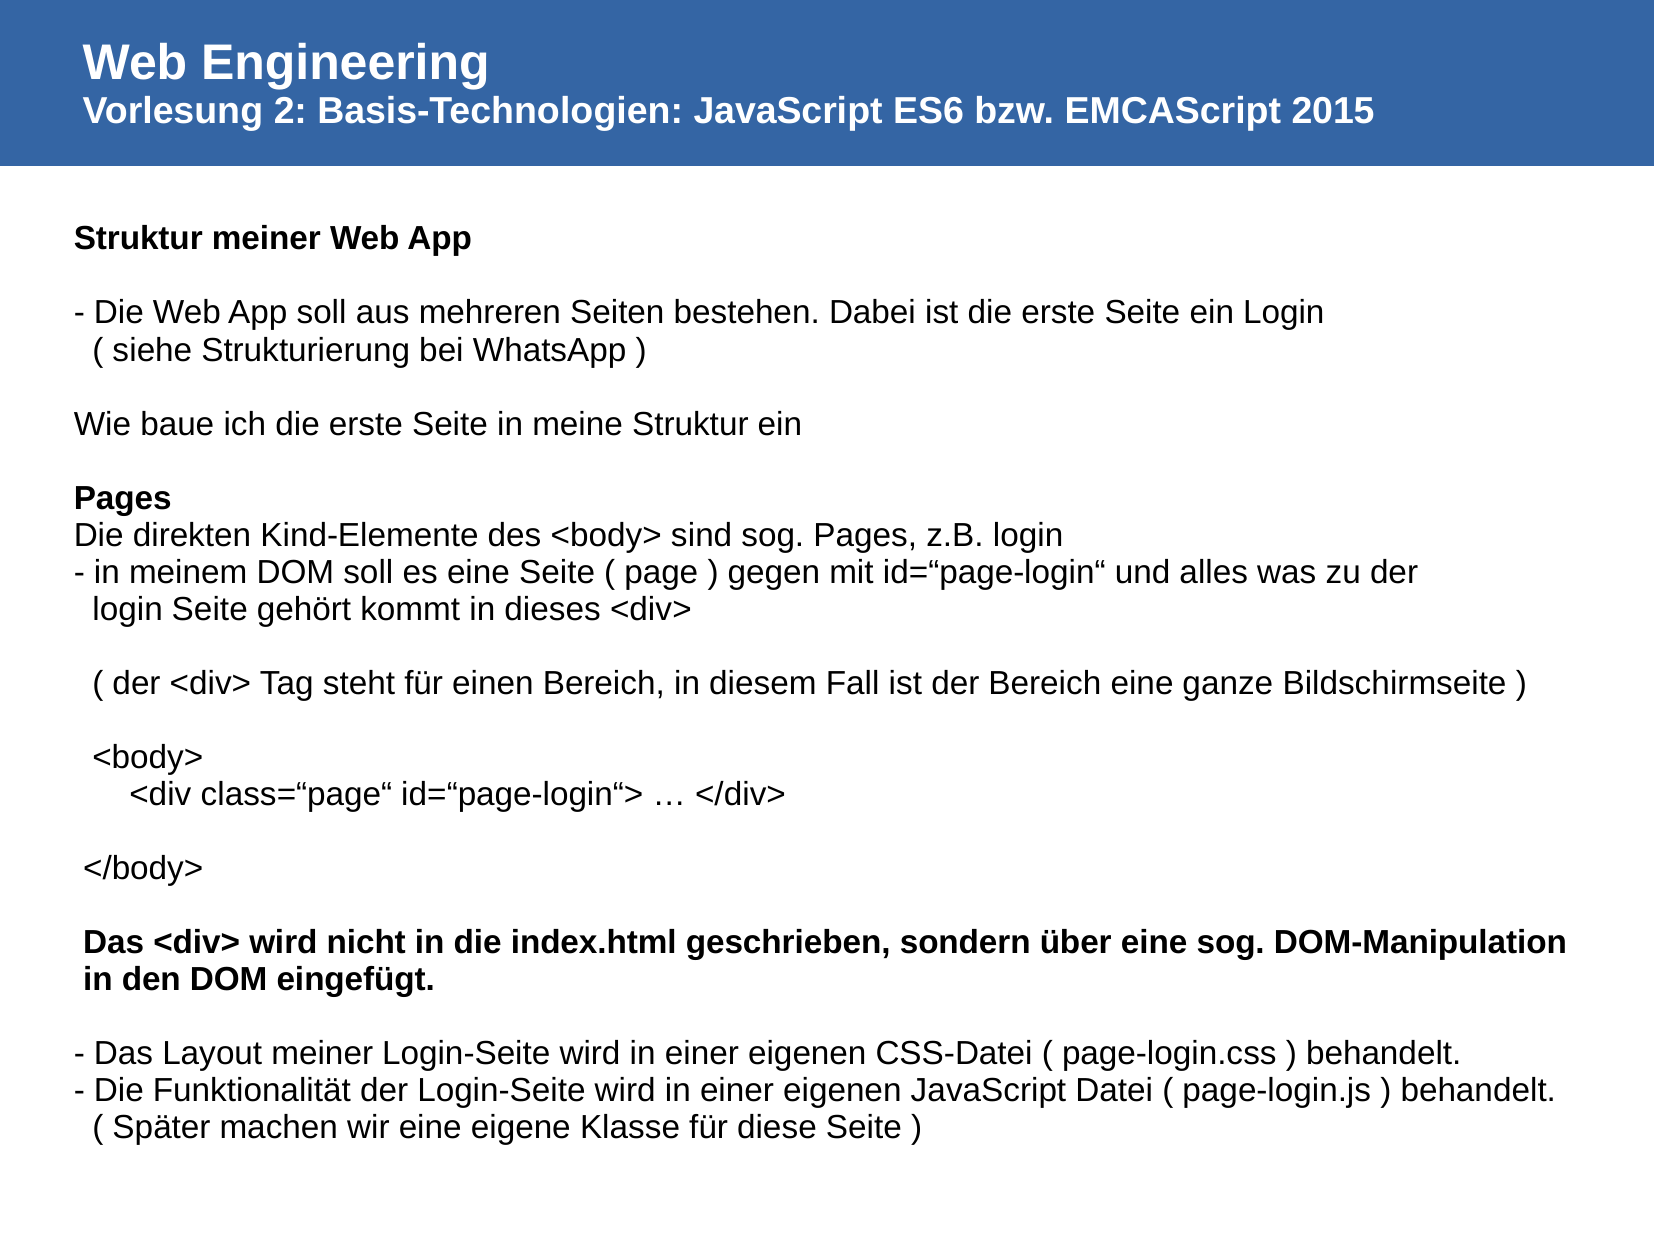

# Web Engineering Vorlesung 2: Basis-Technologien: JavaScript ES6 bzw. EMCAScript 2015
Struktur meiner Web App
- Die Web App soll aus mehreren Seiten bestehen. Dabei ist die erste Seite ein Login
 ( siehe Strukturierung bei WhatsApp )
Wie baue ich die erste Seite in meine Struktur ein
Pages
Die direkten Kind-Elemente des <body> sind sog. Pages, z.B. login
- in meinem DOM soll es eine Seite ( page ) gegen mit id=“page-login“ und alles was zu der
 login Seite gehört kommt in dieses <div>
 ( der <div> Tag steht für einen Bereich, in diesem Fall ist der Bereich eine ganze Bildschirmseite )
 <body>
 <div class=“page“ id=“page-login“> … </div>
 </body>
 Das <div> wird nicht in die index.html geschrieben, sondern über eine sog. DOM-Manipulation
 in den DOM eingefügt.
- Das Layout meiner Login-Seite wird in einer eigenen CSS-Datei ( page-login.css ) behandelt.
- Die Funktionalität der Login-Seite wird in einer eigenen JavaScript Datei ( page-login.js ) behandelt.
 ( Später machen wir eine eigene Klasse für diese Seite )